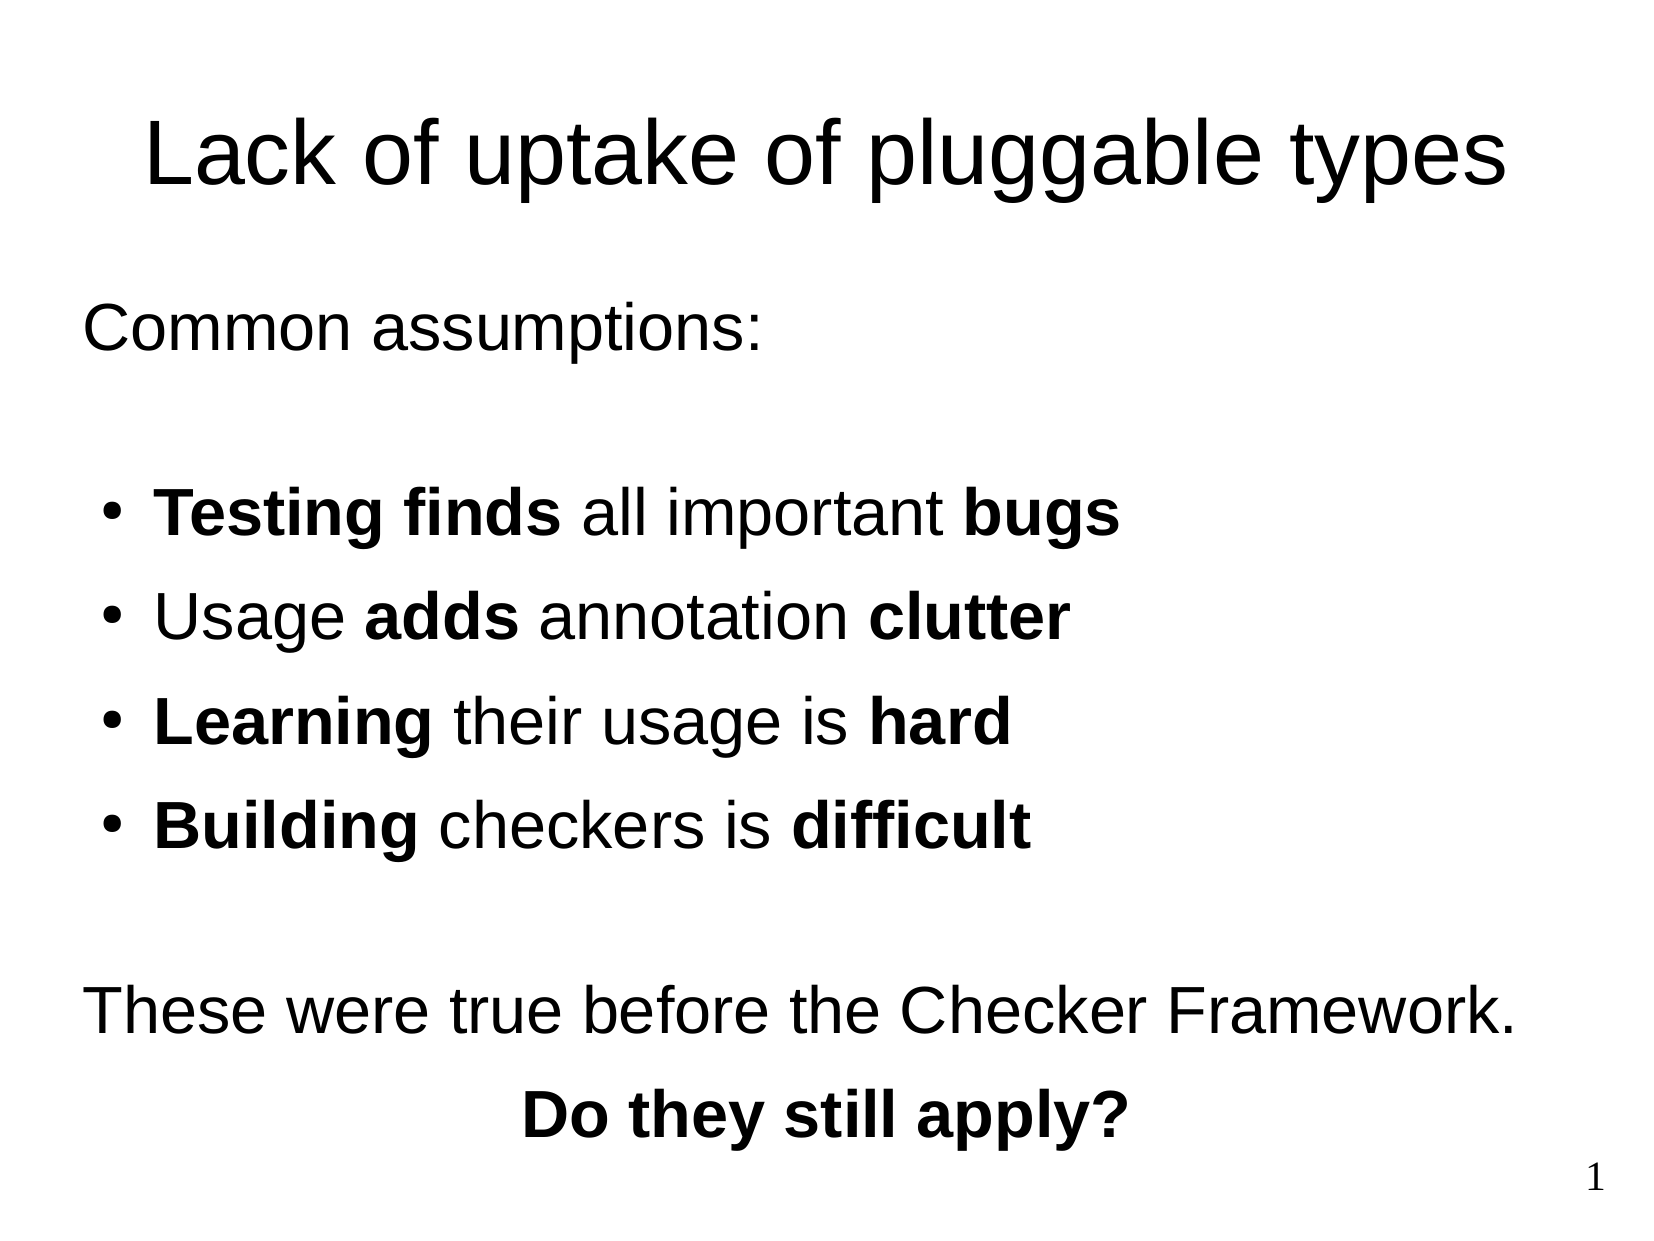

# Lack of uptake of pluggable types
Common assumptions:
Testing finds all important bugs
Usage adds annotation clutter
Learning their usage is hard
Building checkers is difficult
These were true before the Checker Framework.
Do they still apply?
1